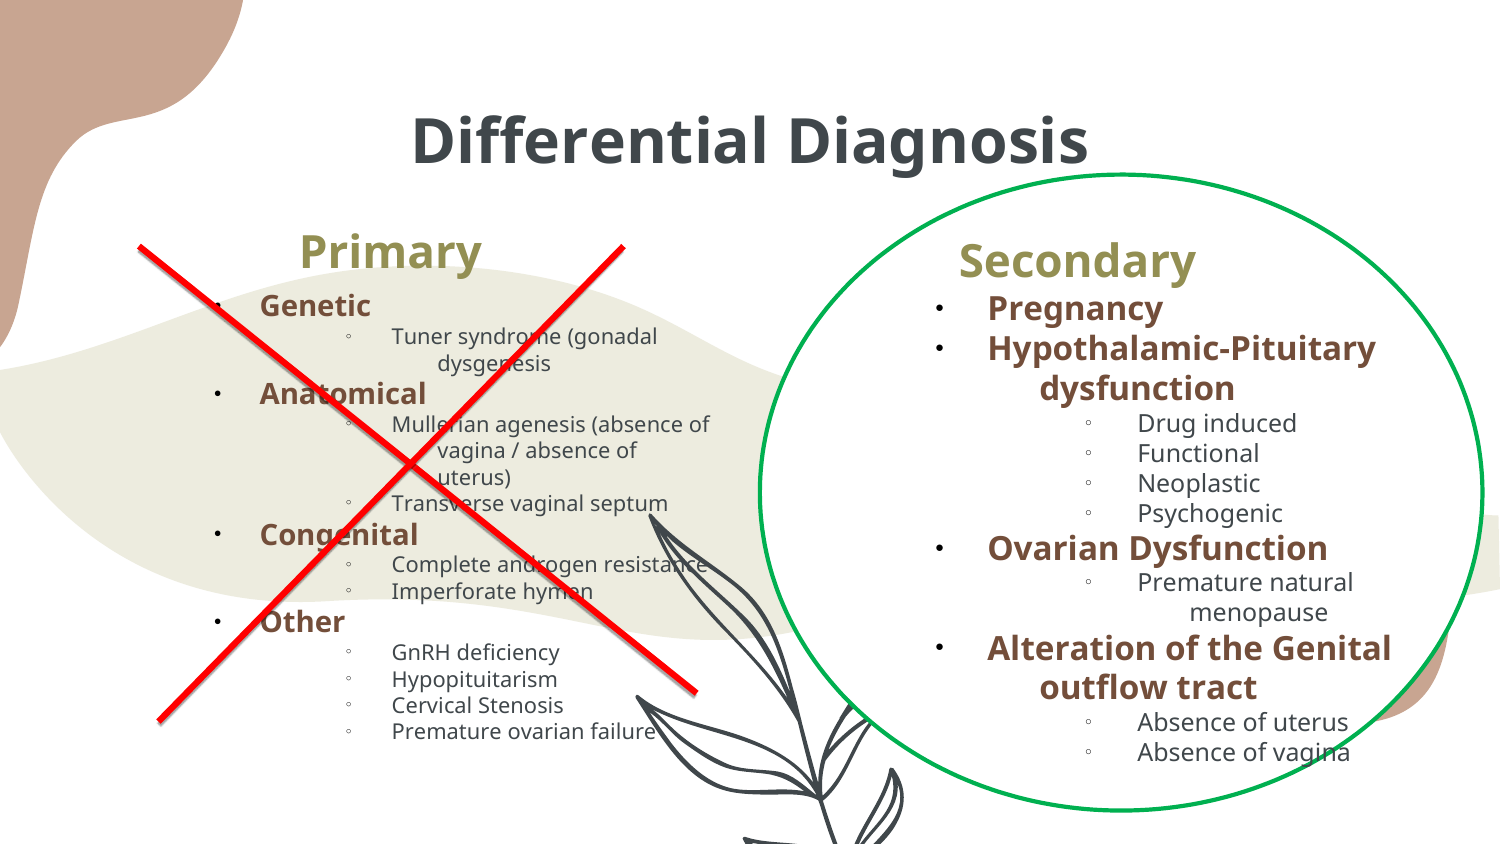

Differential Diagnosis
Primary
Secondary
# Genetic
Tuner syndrome (gonadal dysgenesis
Anatomical
Mullerian agenesis (absence of vagina / absence of uterus)
Transverse vaginal septum
Congenital
Complete androgen resistance
Imperforate hymen
Other
GnRH deficiency
Hypopituitarism
Cervical Stenosis
Premature ovarian failure
Pregnancy
Hypothalamic-Pituitary dysfunction
Drug induced
Functional
Neoplastic
Psychogenic
Ovarian Dysfunction
Premature natural menopause
Alteration of the Genital outflow tract
Absence of uterus
Absence of vagina